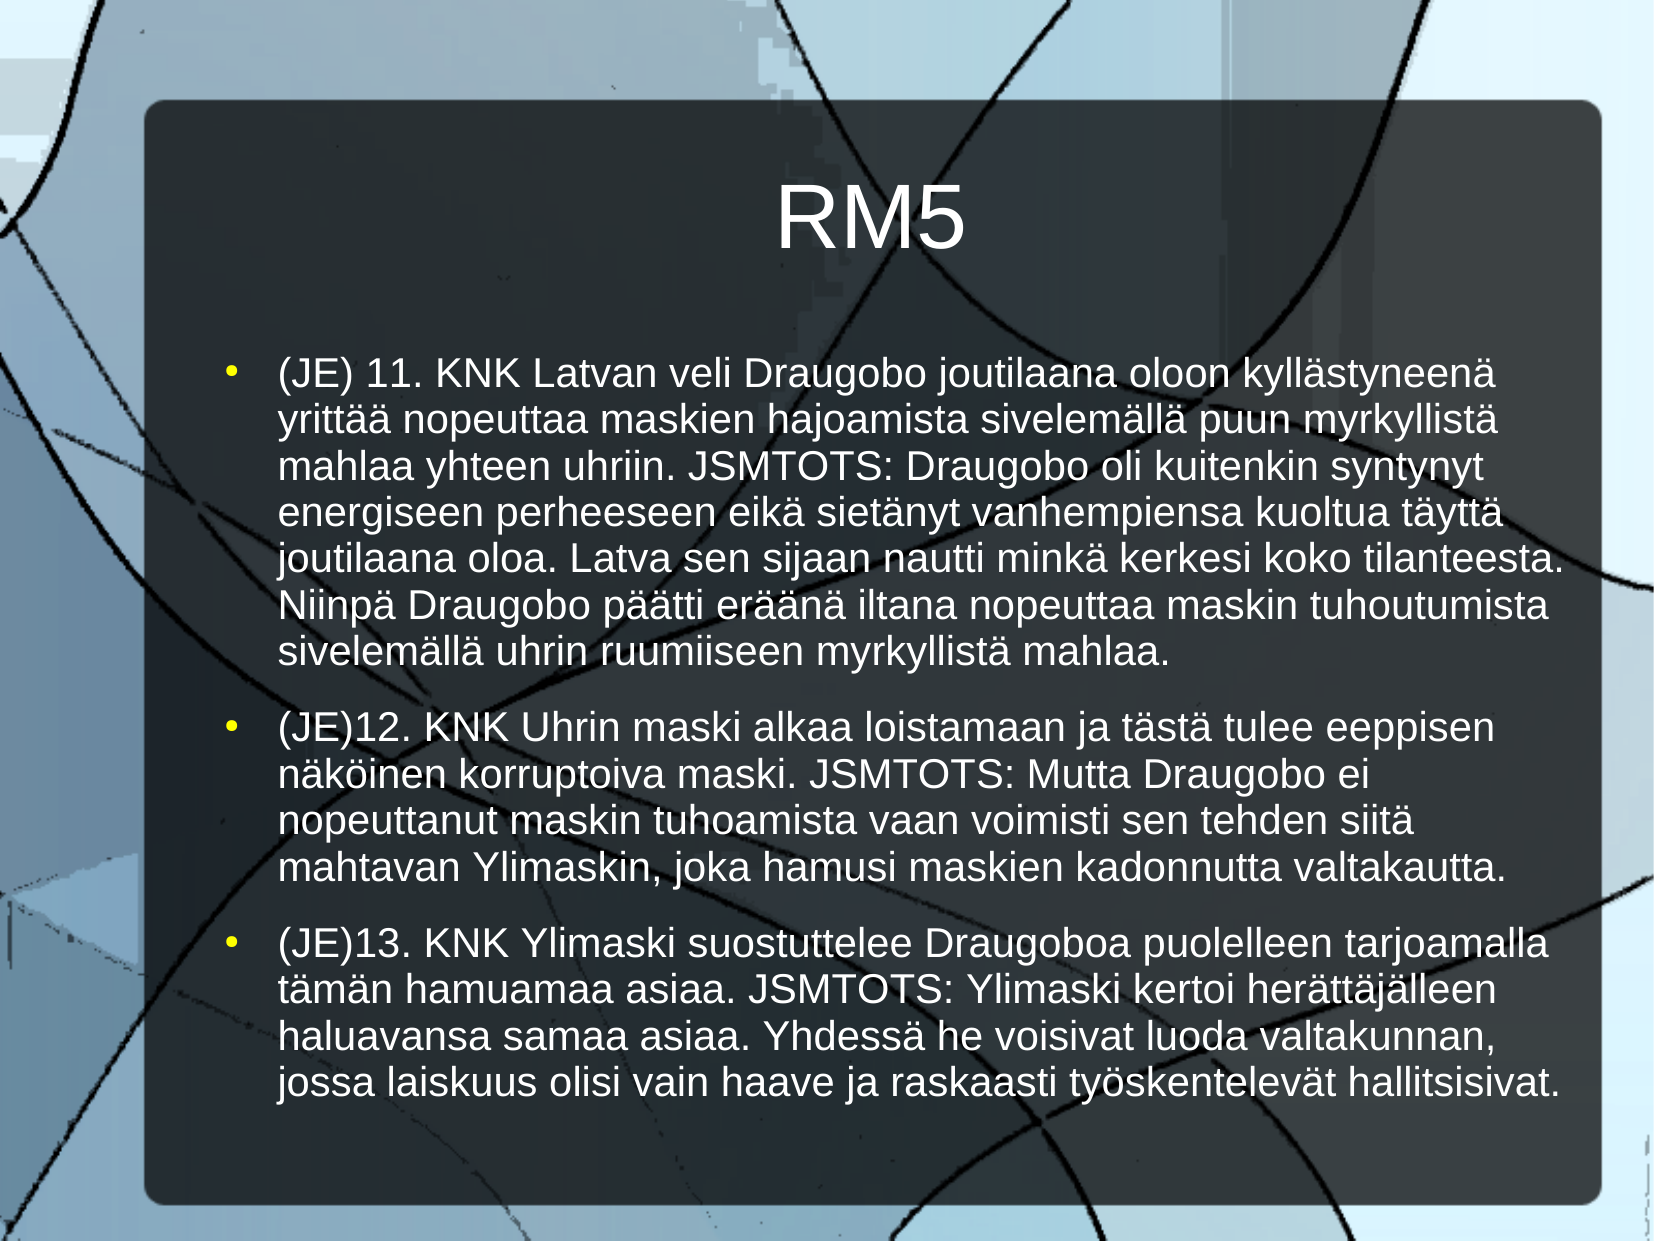

# RM5
(JE) 11. KNK Latvan veli Draugobo joutilaana oloon kyllästyneenä yrittää nopeuttaa maskien hajoamista sivelemällä puun myrkyllistä mahlaa yhteen uhriin. JSMTOTS: Draugobo oli kuitenkin syntynyt energiseen perheeseen eikä sietänyt vanhempiensa kuoltua täyttä joutilaana oloa. Latva sen sijaan nautti minkä kerkesi koko tilanteesta. Niinpä Draugobo päätti eräänä iltana nopeuttaa maskin tuhoutumista sivelemällä uhrin ruumiiseen myrkyllistä mahlaa.
(JE)12. KNK Uhrin maski alkaa loistamaan ja tästä tulee eeppisen näköinen korruptoiva maski. JSMTOTS: Mutta Draugobo ei nopeuttanut maskin tuhoamista vaan voimisti sen tehden siitä mahtavan Ylimaskin, joka hamusi maskien kadonnutta valtakautta.
(JE)13. KNK Ylimaski suostuttelee Draugoboa puolelleen tarjoamalla tämän hamuamaa asiaa. JSMTOTS: Ylimaski kertoi herättäjälleen haluavansa samaa asiaa. Yhdessä he voisivat luoda valtakunnan, jossa laiskuus olisi vain haave ja raskaasti työskentelevät hallitsisivat.